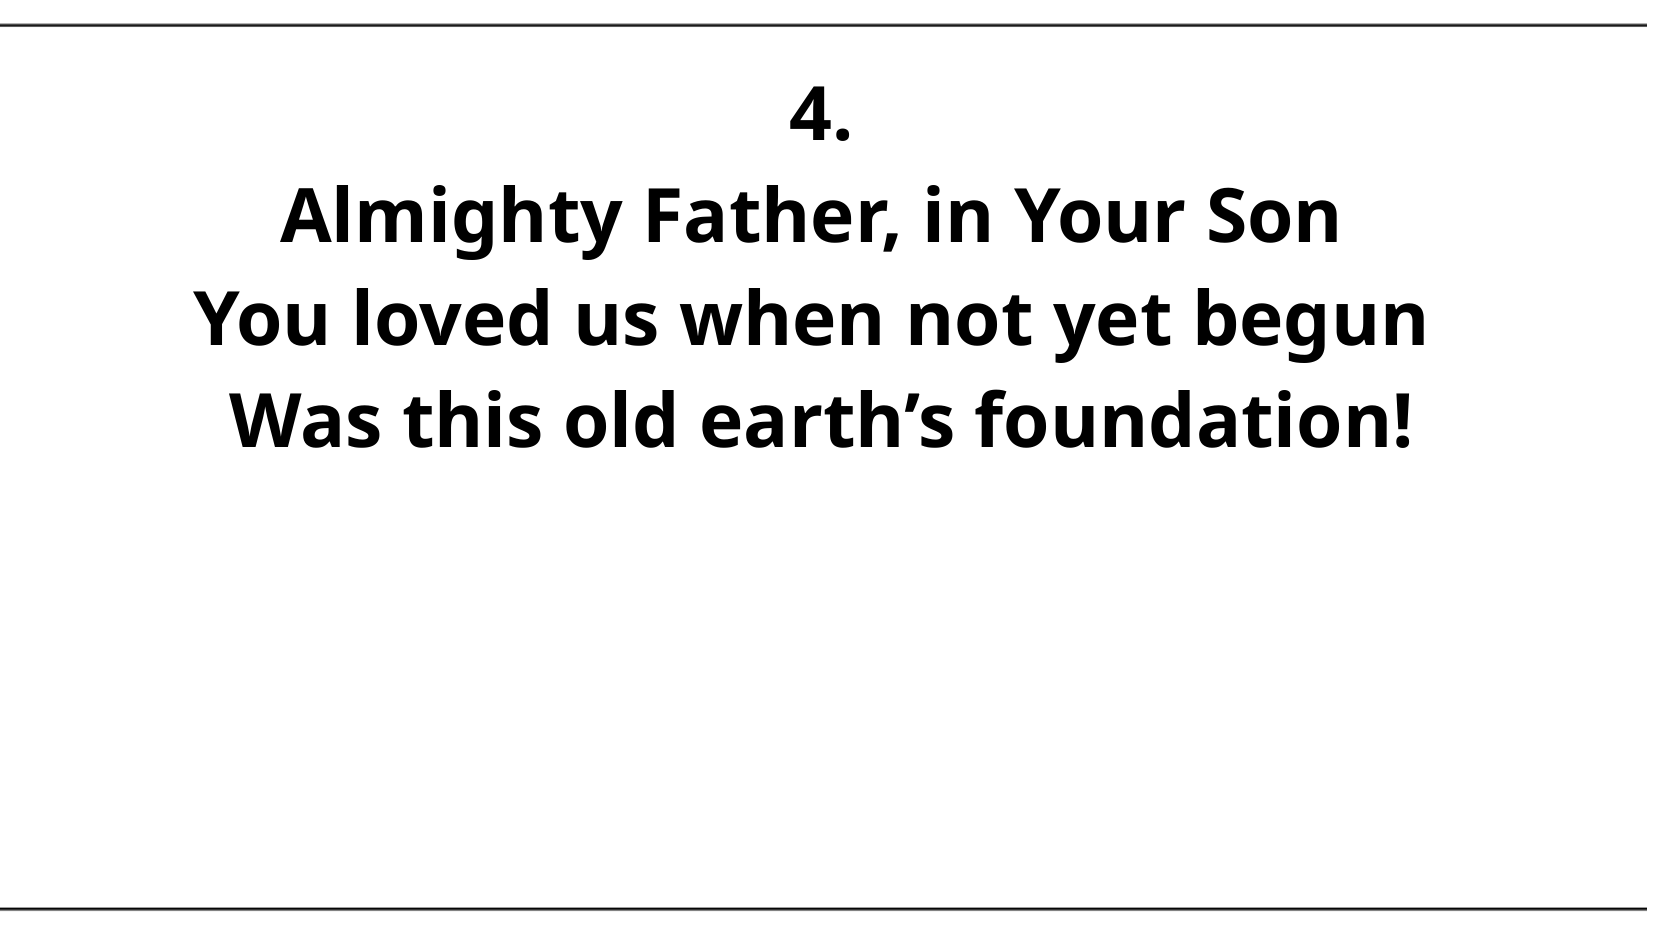

4.
Almighty Father, in Your Son
You loved us when not yet begun
Was this old earth’s foundation!